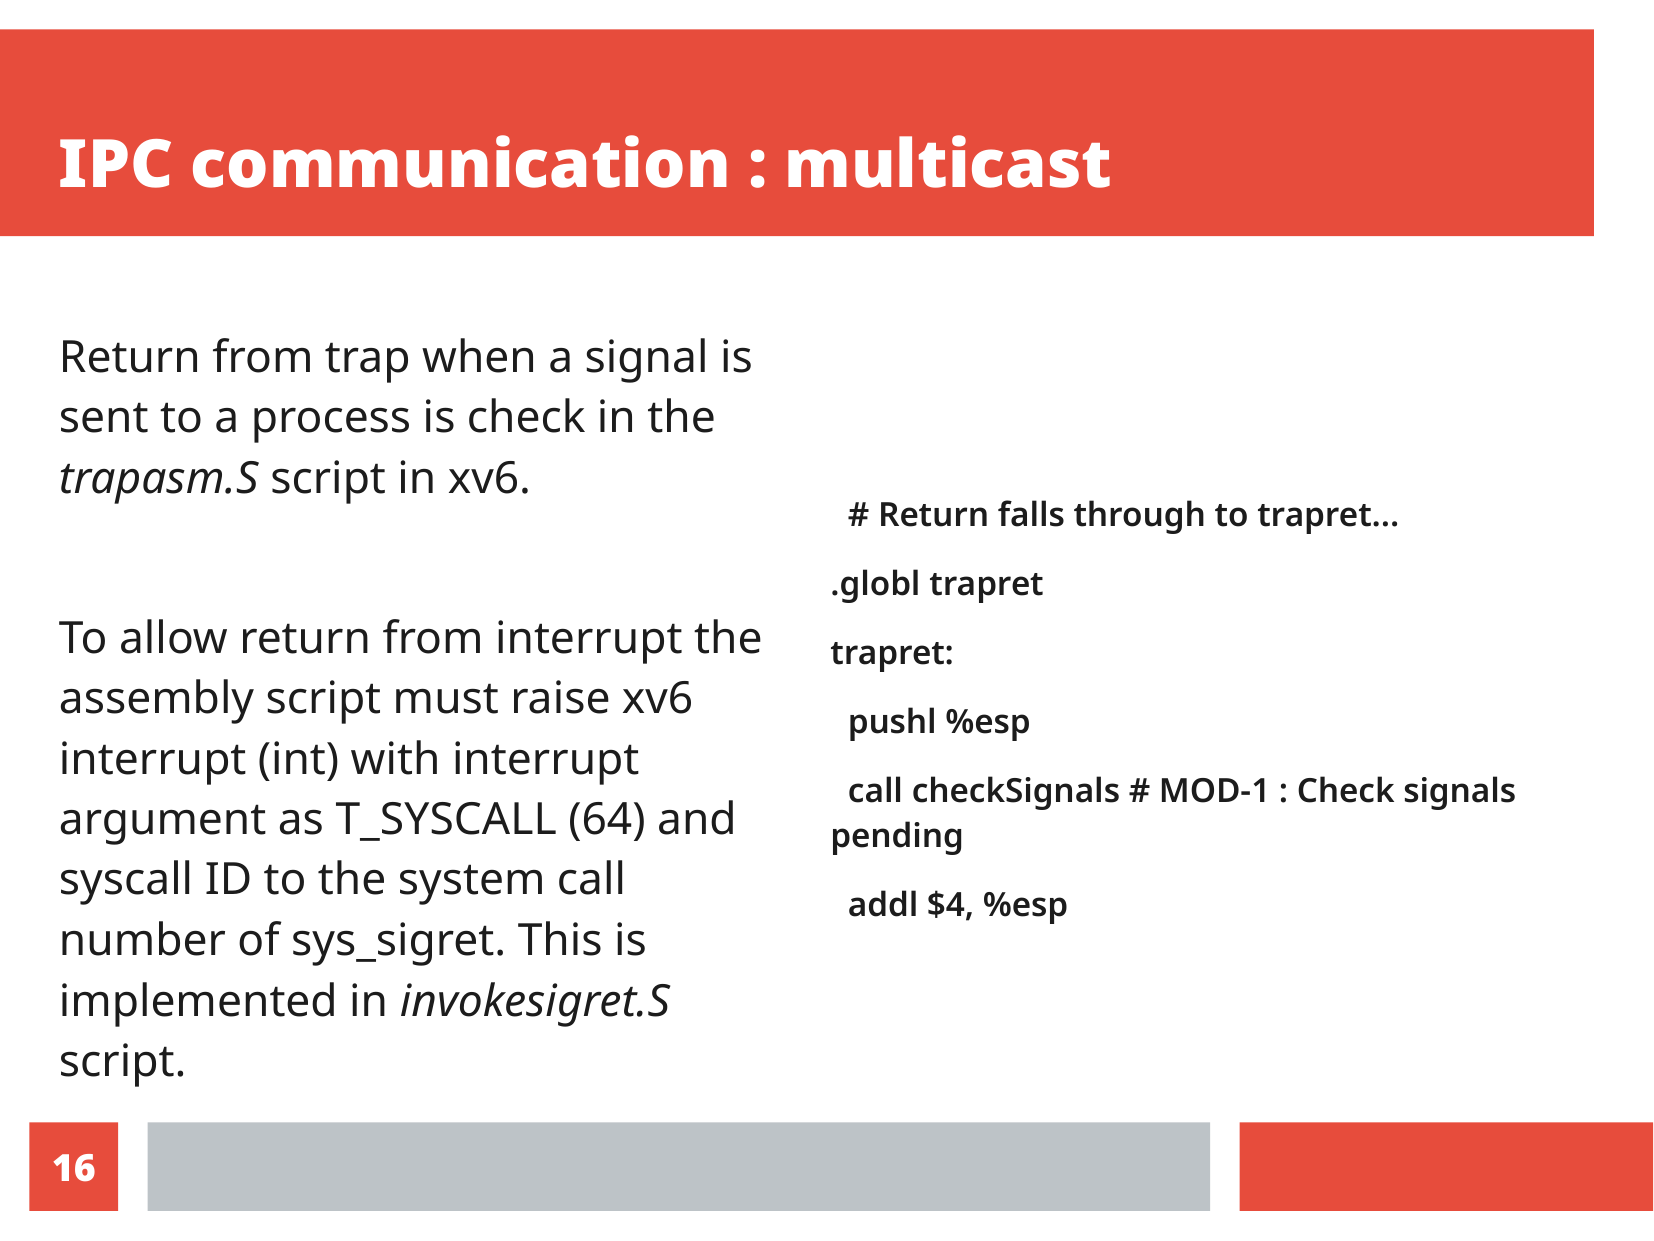

# IPC communication : multicast
Return from trap when a signal is sent to a process is check in the trapasm.S script in xv6.
To allow return from interrupt the assembly script must raise xv6 interrupt (int) with interrupt argument as T_SYSCALL (64) and syscall ID to the system call number of sys_sigret. This is implemented in invokesigret.S script.
 # Return falls through to trapret...
.globl trapret
trapret:
 pushl %esp
 call checkSignals # MOD-1 : Check signals pending
 addl $4, %esp
16